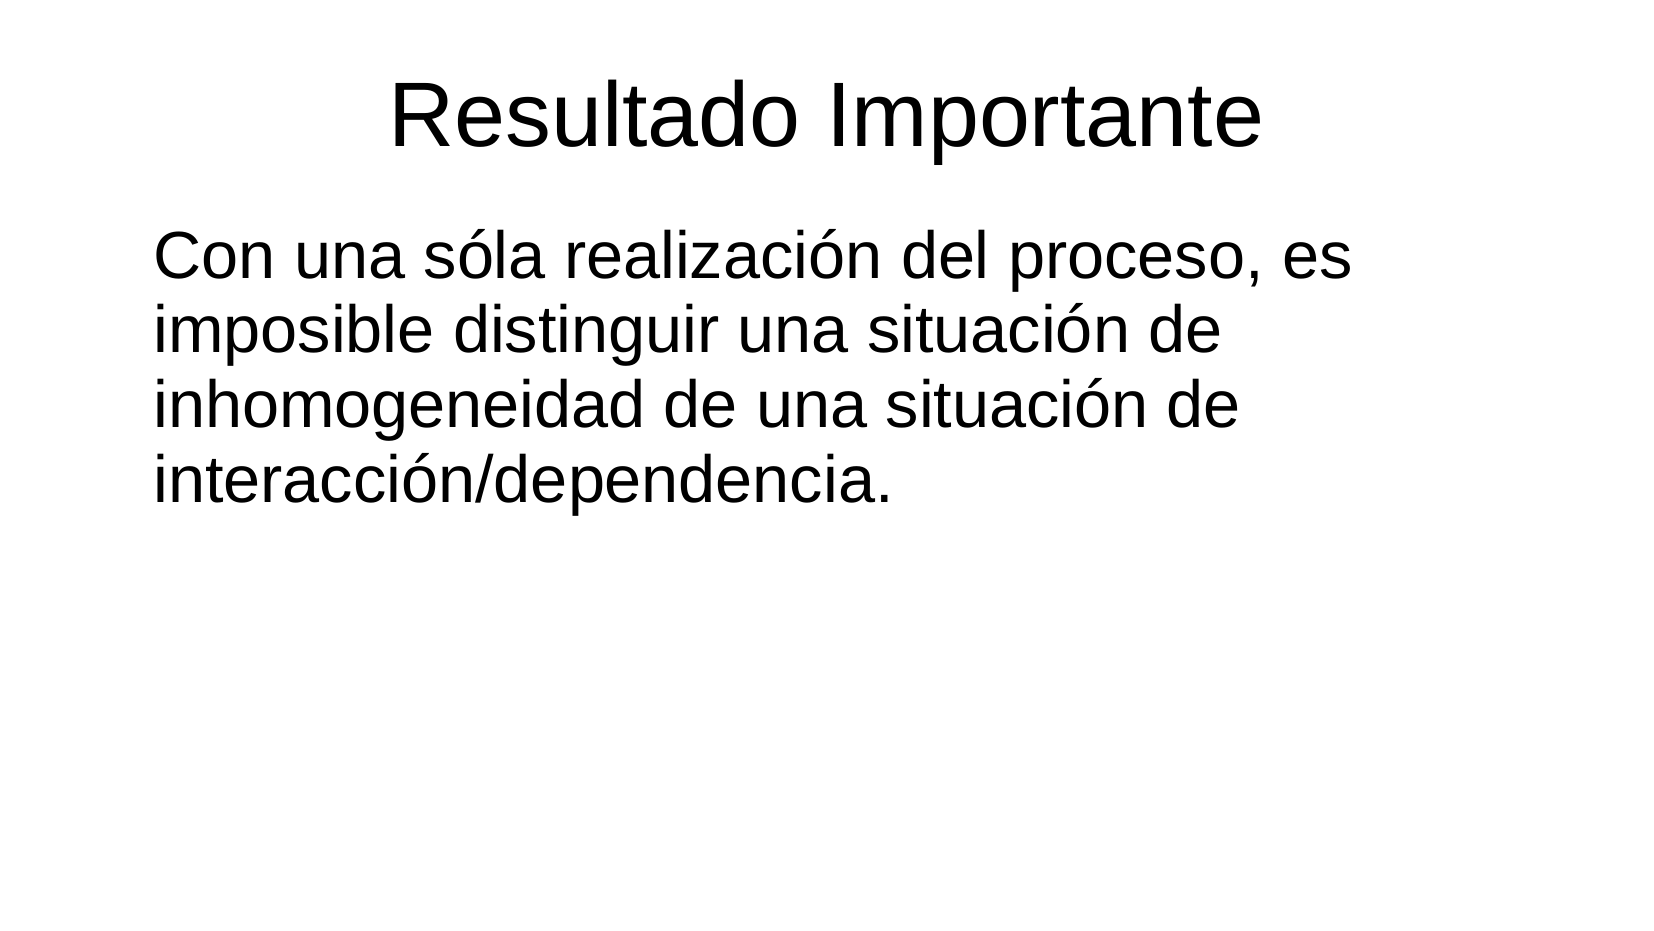

# Resultado Importante
Con una sóla realización del proceso, es imposible distinguir una situación de inhomogeneidad de una situación de interacción/dependencia.